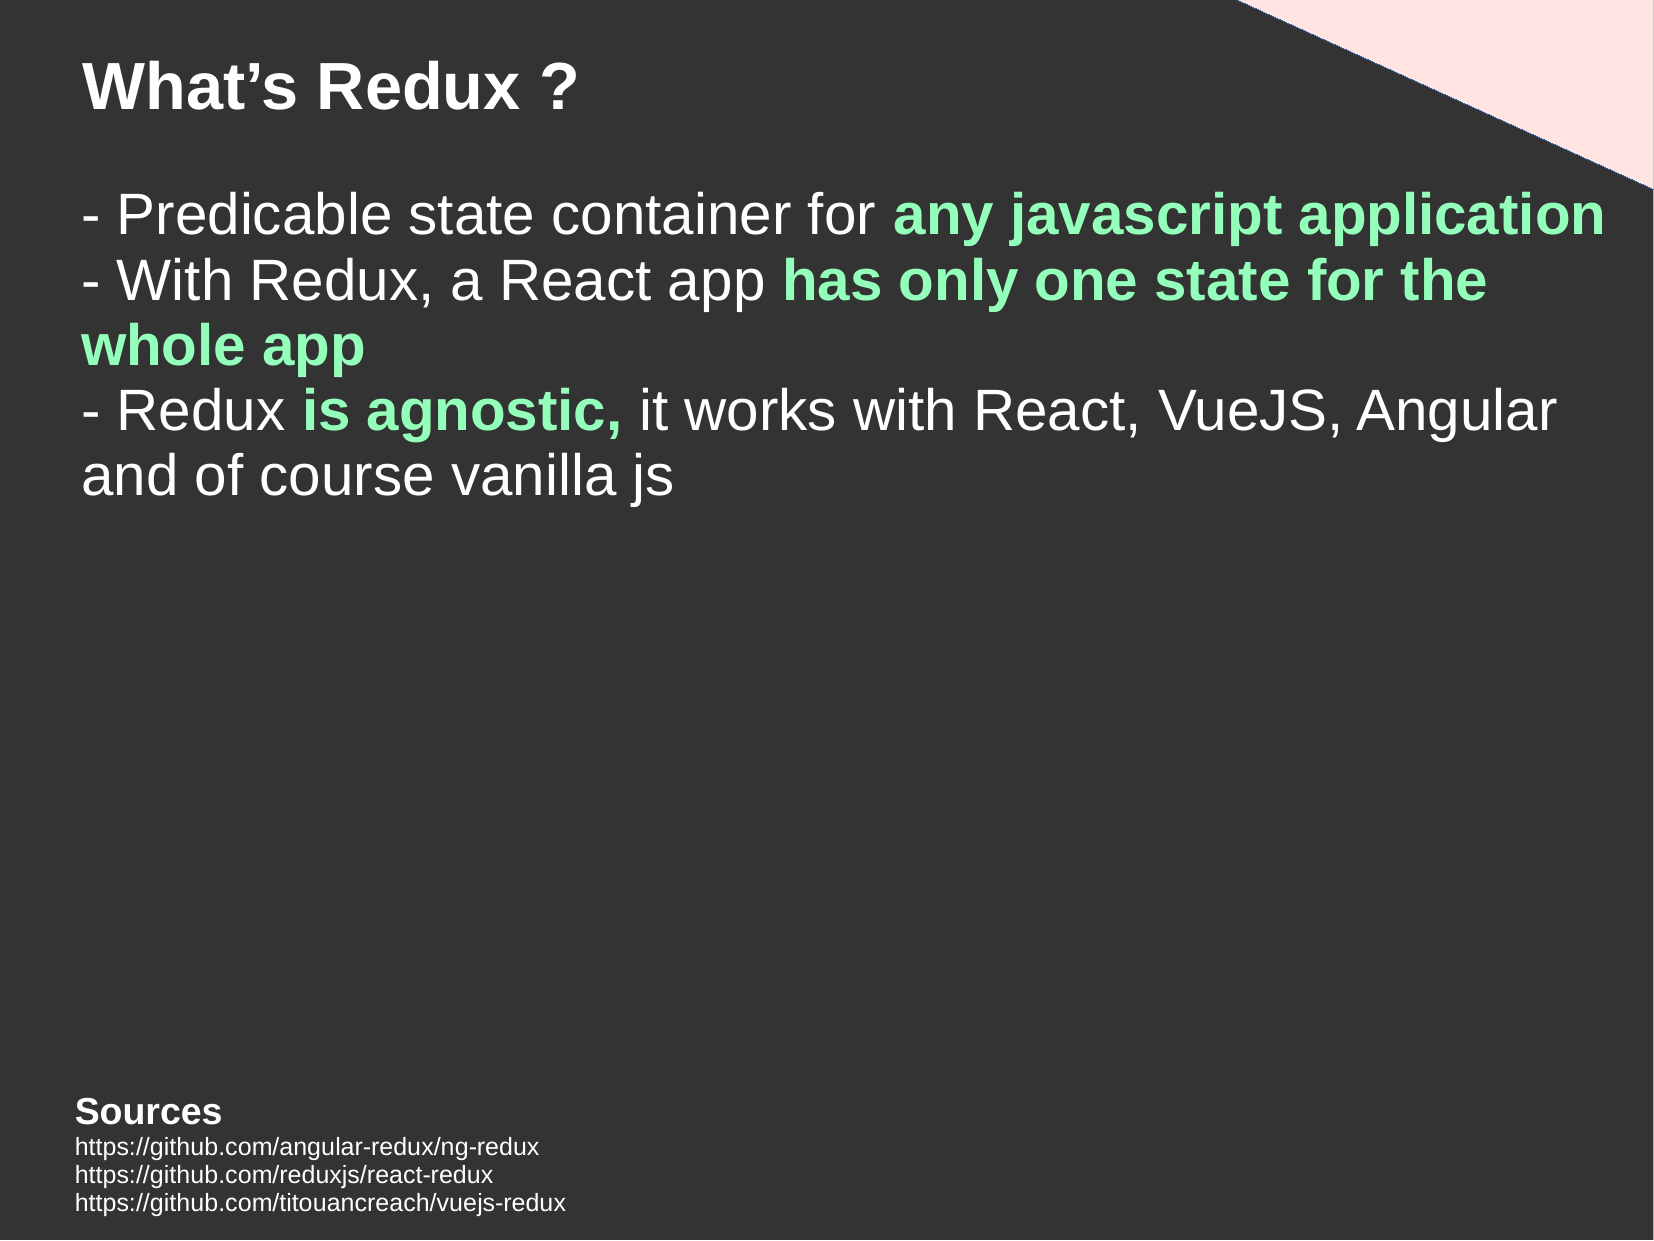

# What’s Redux ?
- Predicable state container for any javascript application
- With Redux, a React app has only one state for the whole app
- Redux is agnostic, it works with React, VueJS, Angular and of course vanilla js
Sources
https://github.com/angular-redux/ng-redux
https://github.com/reduxjs/react-redux
https://github.com/titouancreach/vuejs-redux